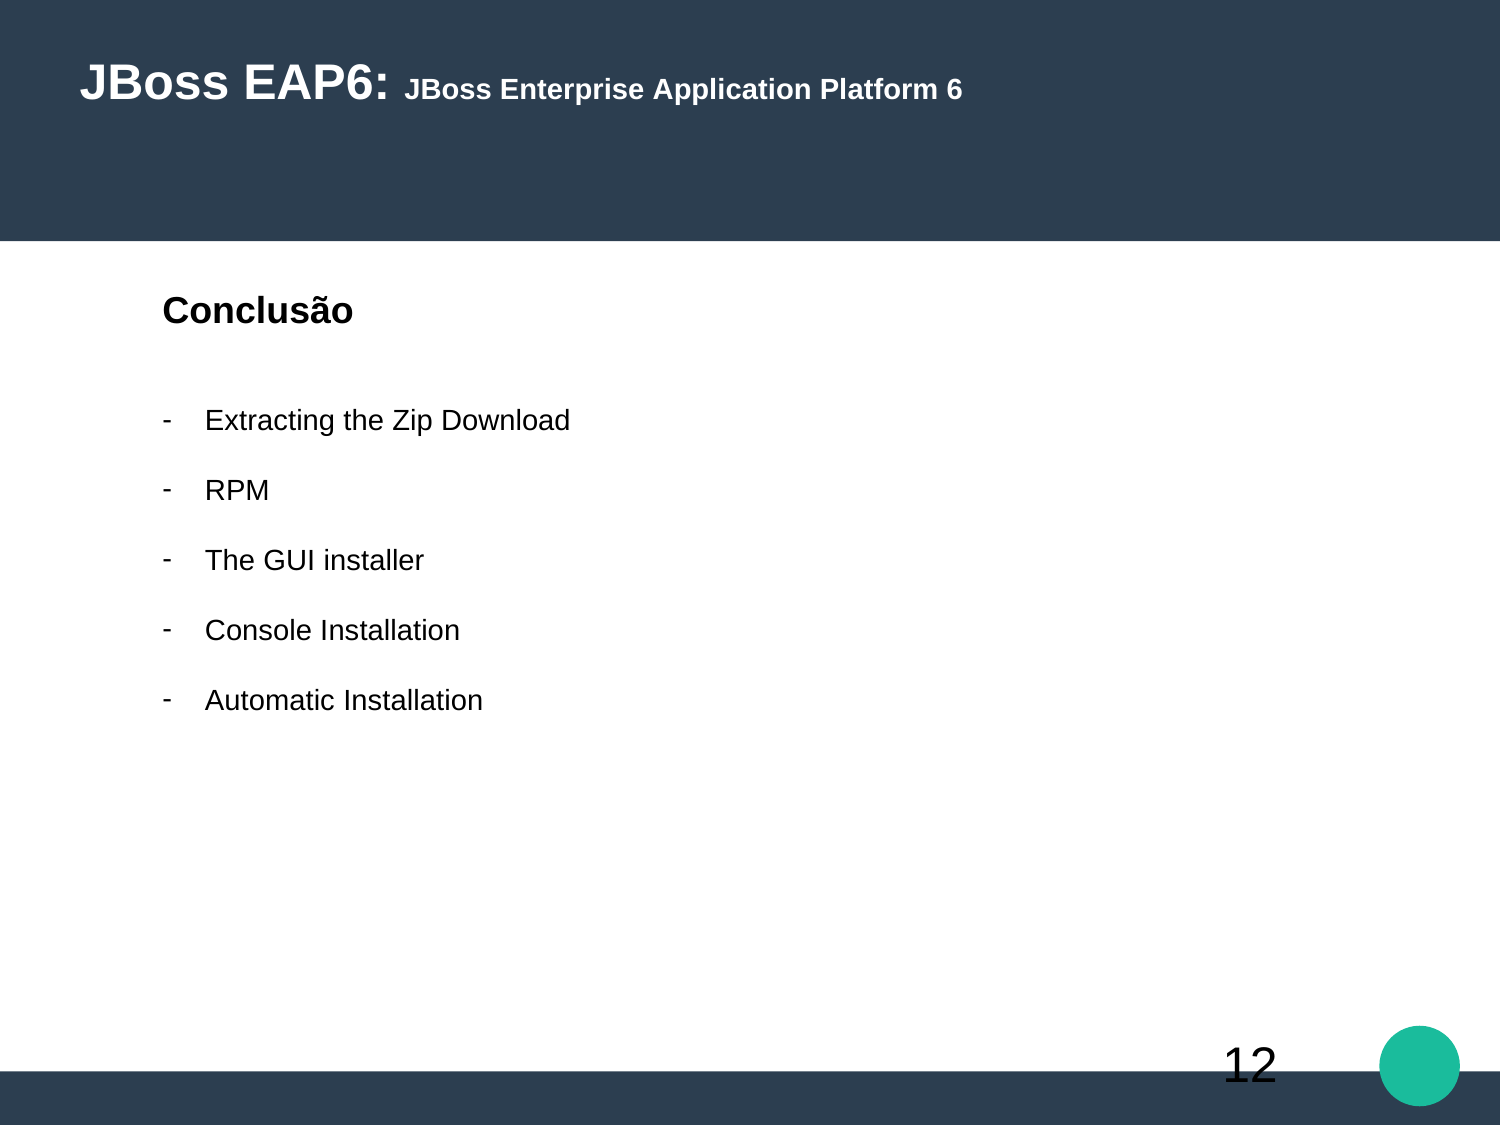

JBoss EAP6: JBoss Enterprise Application Platform 6
Conclusão
 Extracting the Zip Download
 RPM
 The GUI installer
 Console Installation
 Automatic Installation